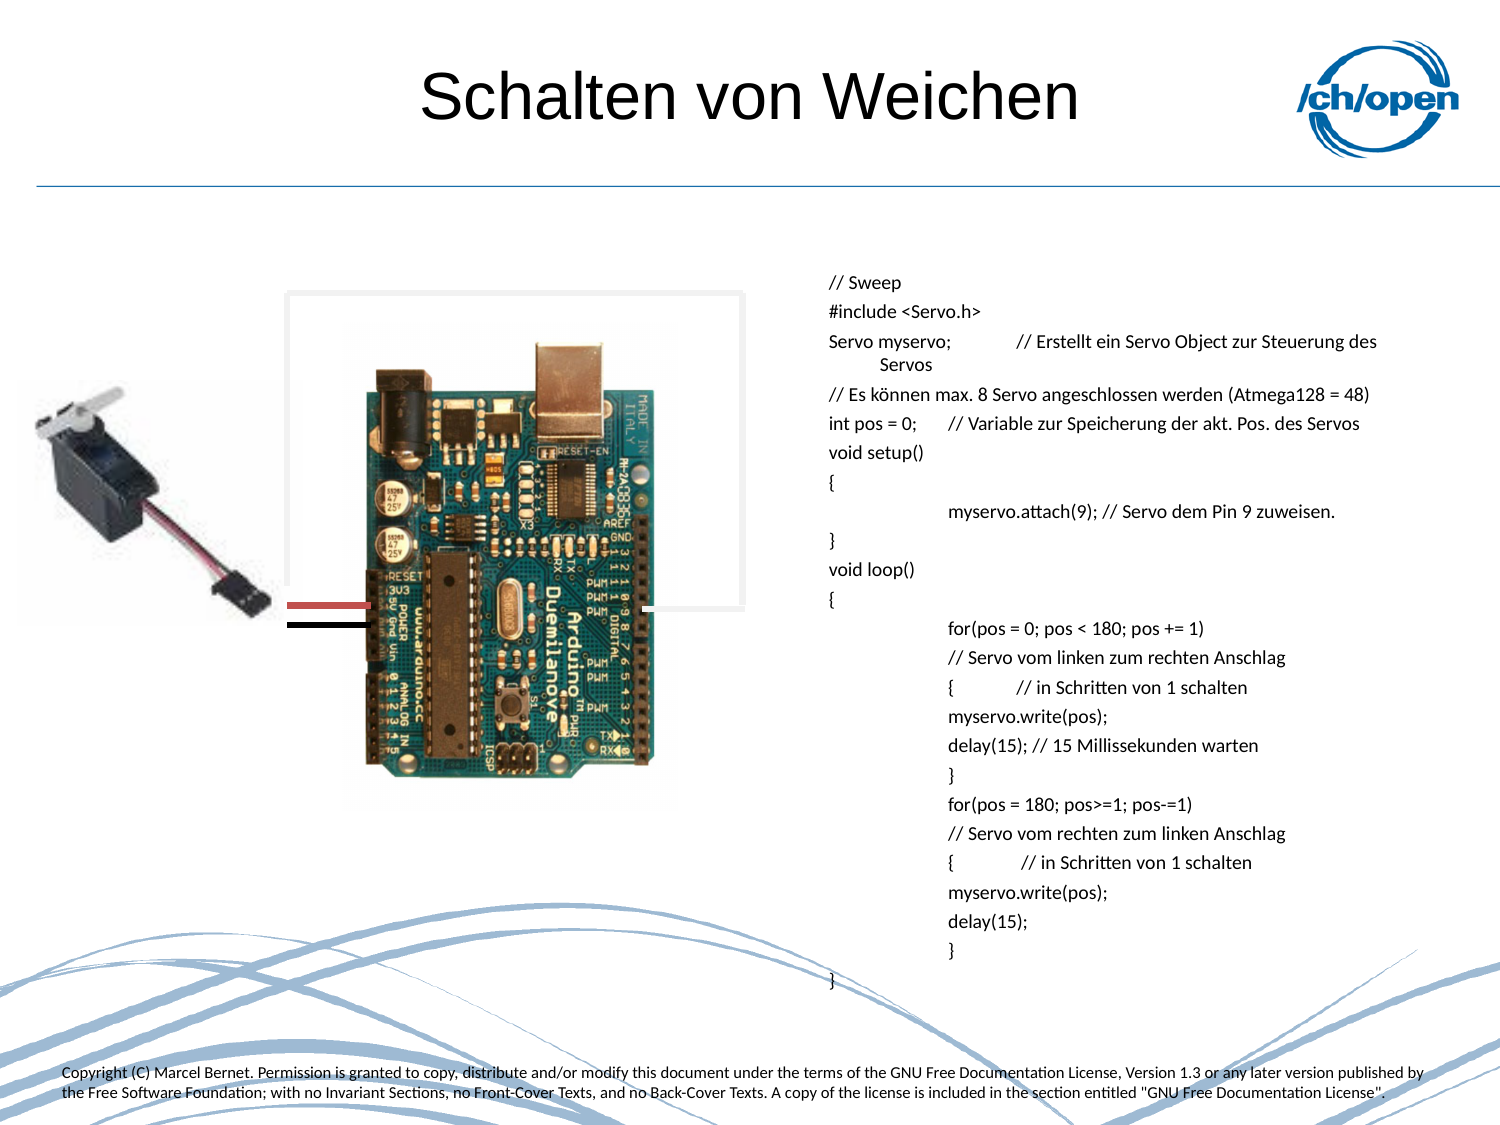

Schalten von Weichen
# // Sweep
#include <Servo.h>
Servo myservo; 	// Erstellt ein Servo Object zur Steuerung des Servos
// Es können max. 8 Servo angeschlossen werden (Atmega128 = 48)
int pos = 0; 	// Variable zur Speicherung der akt. Pos. des Servos
void setup()
{
	myservo.attach(9); // Servo dem Pin 9 zuweisen.
}
void loop()
{
	for(pos = 0; pos < 180; pos += 1)
	// Servo vom linken zum rechten Anschlag
	{ 	// in Schritten von 1 schalten
		myservo.write(pos);
		delay(15); // 15 Millissekunden warten
	}
	for(pos = 180; pos>=1; pos-=1)
	// Servo vom rechten zum linken Anschlag
	{	 // in Schritten von 1 schalten
		myservo.write(pos);
		delay(15);
	}
}